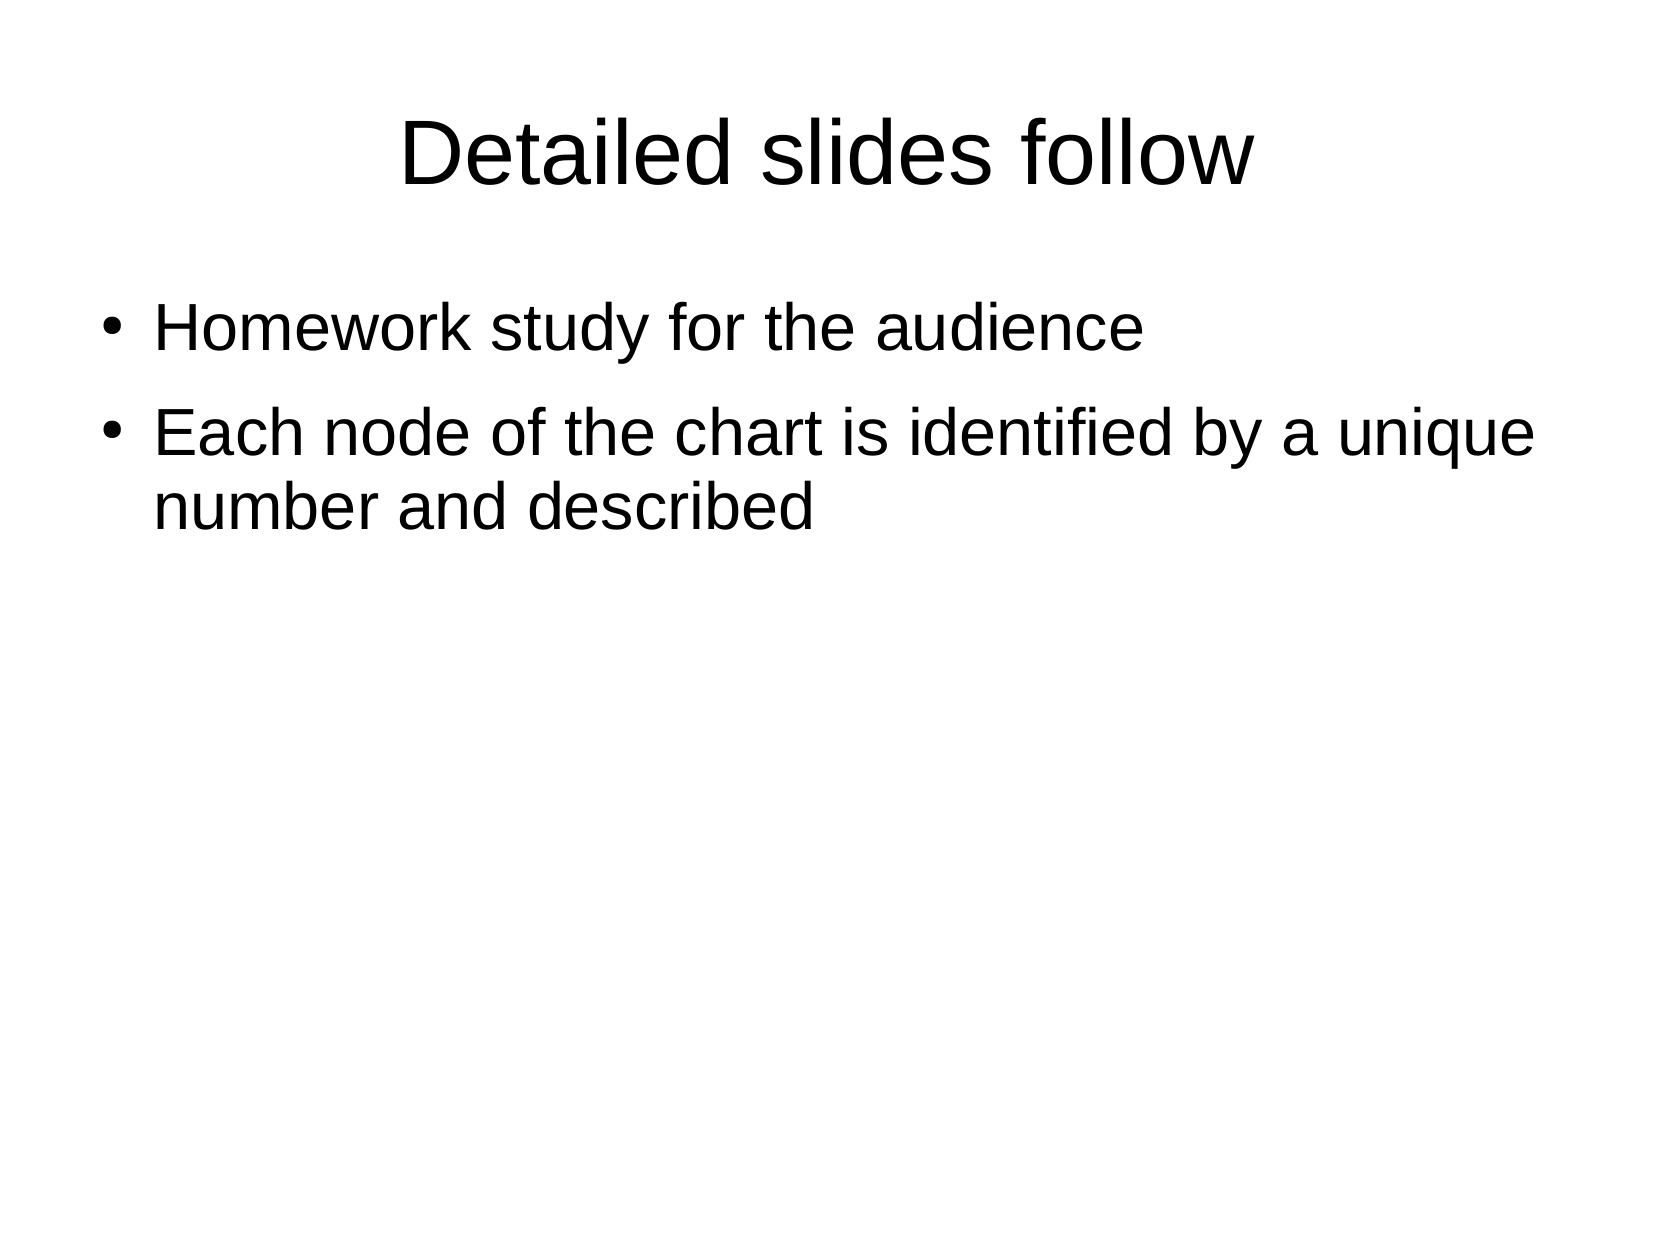

# Detailed slides follow
Homework study for the audience
Each node of the chart is identified by a unique number and described